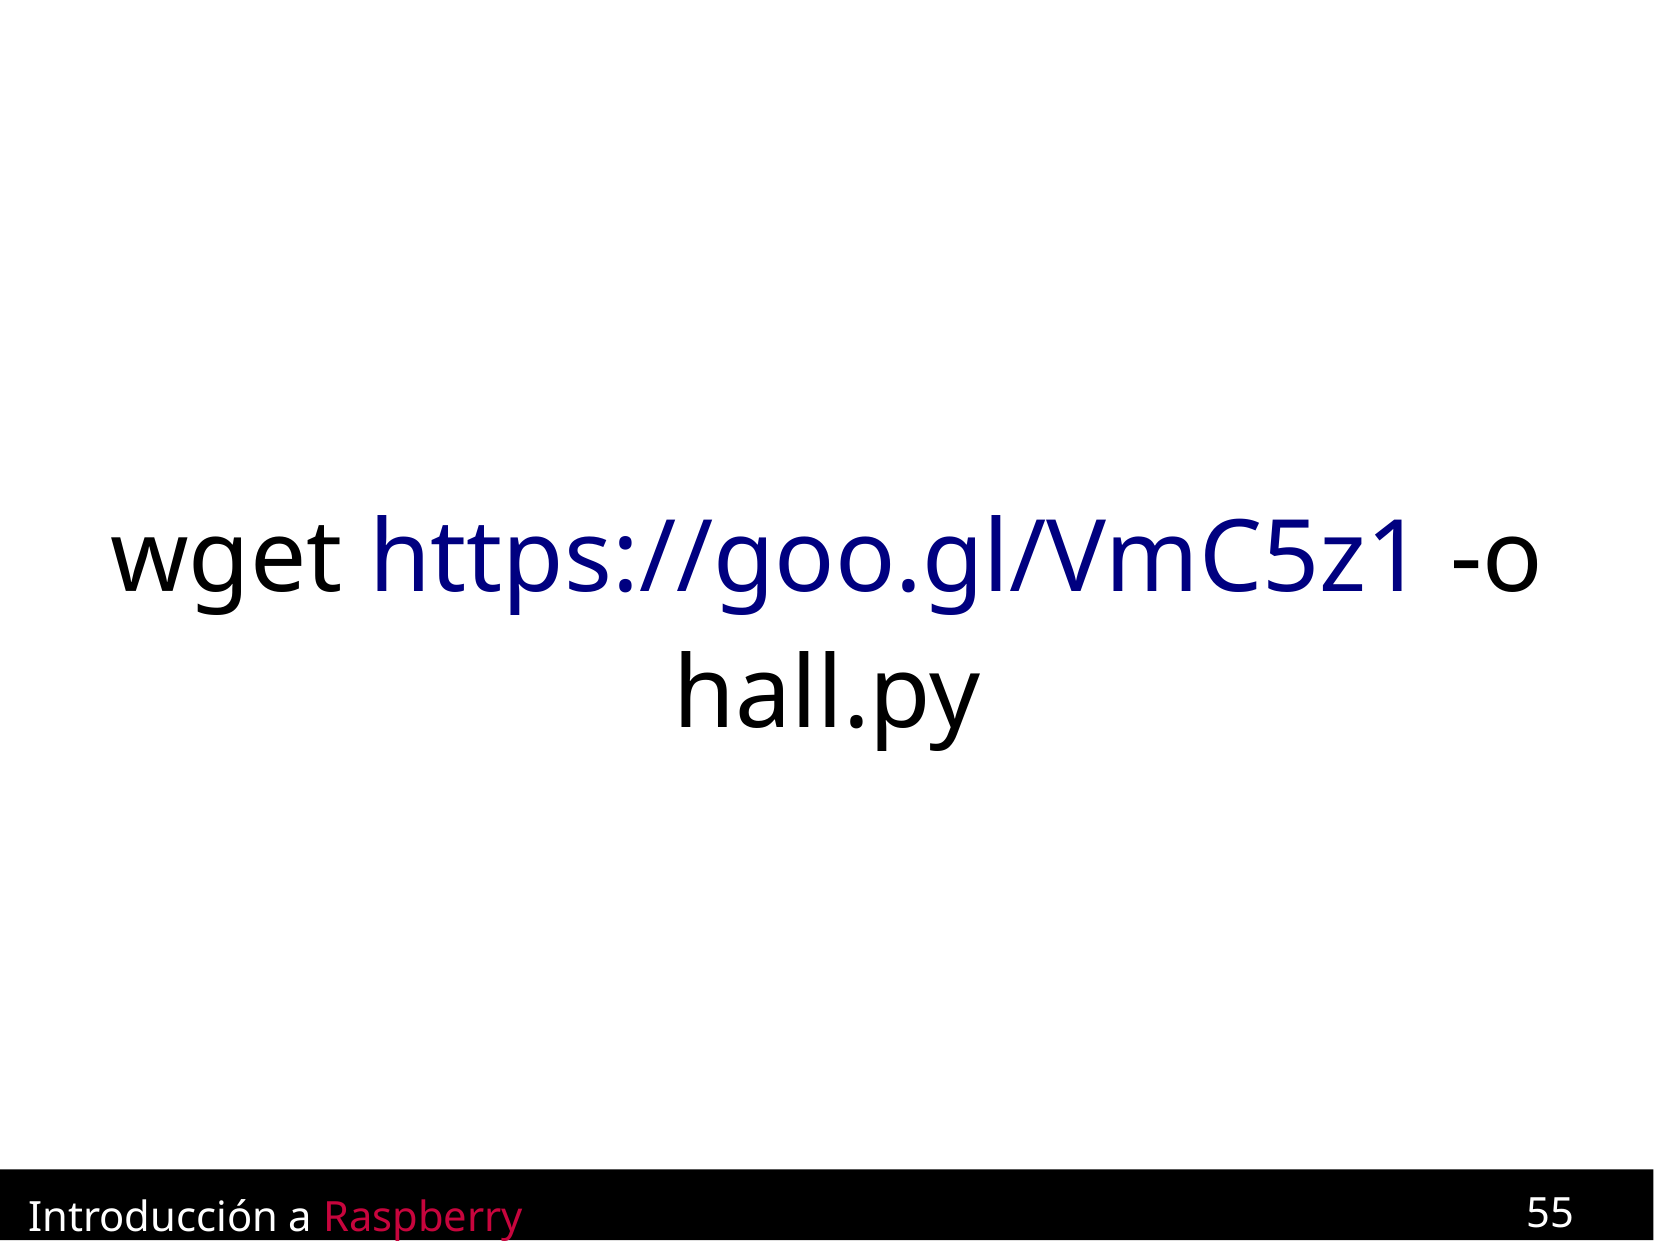

# wget https://goo.gl/VmC5z1 -o hall.py
Introducción a Raspberry Pi